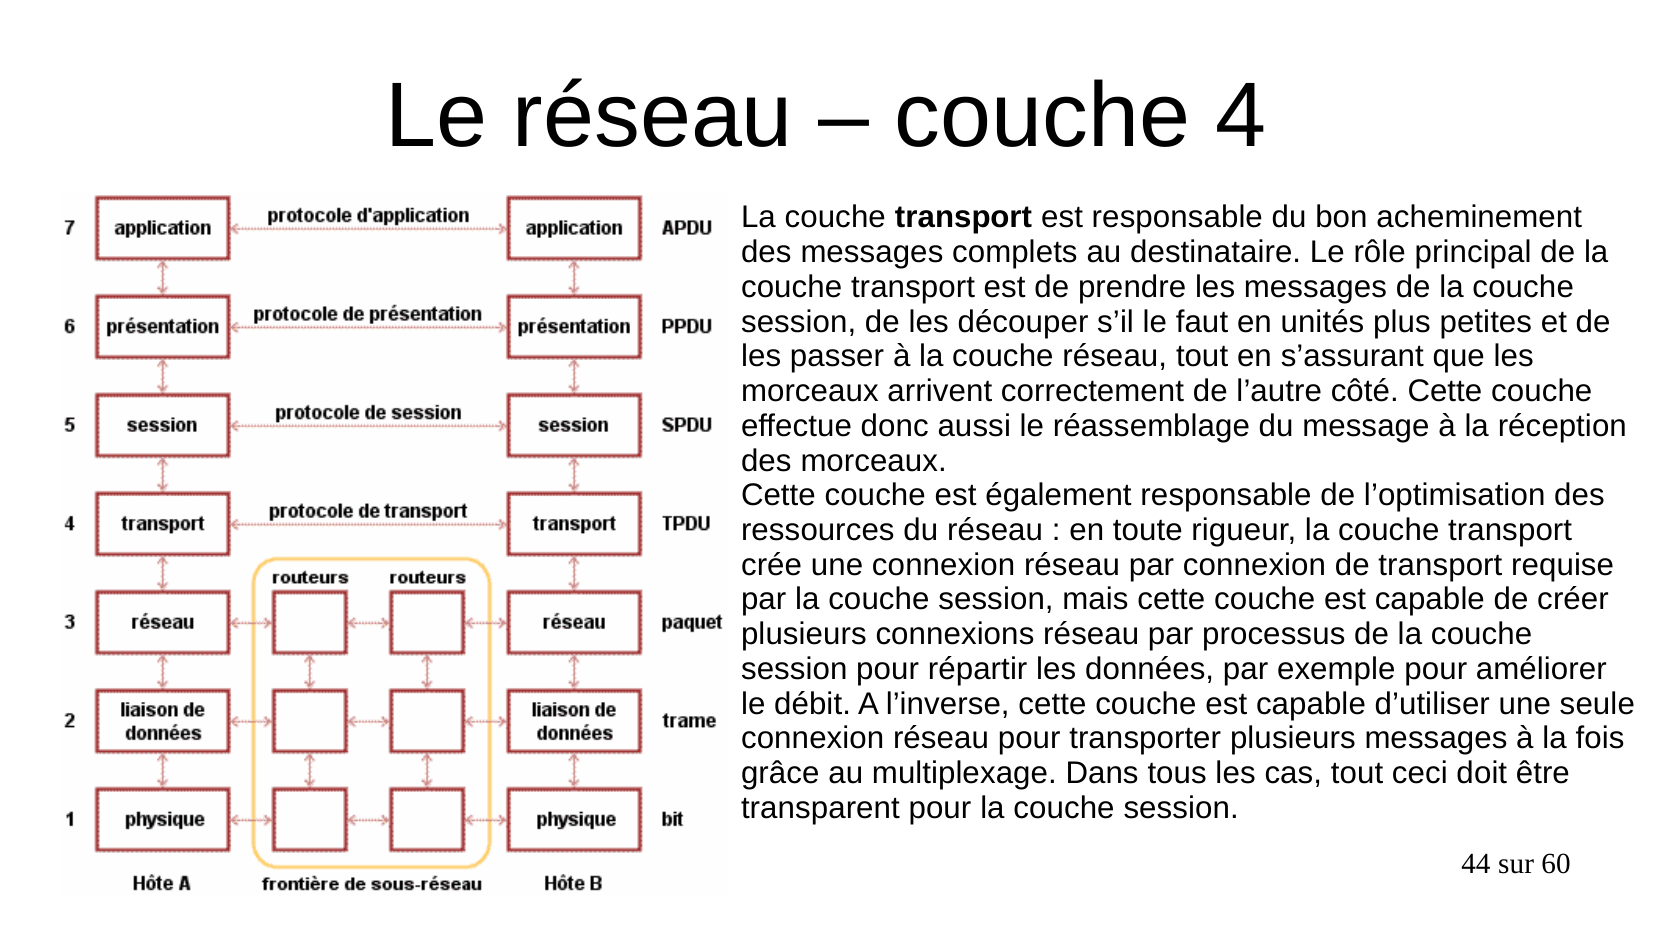

# Le réseau – couche 4
La couche transport est responsable du bon acheminement des messages complets au destinataire. Le rôle principal de la couche transport est de prendre les messages de la couche session, de les découper s’il le faut en unités plus petites et de les passer à la couche réseau, tout en s’assurant que les morceaux arrivent correctement de l’autre côté. Cette couche effectue donc aussi le réassemblage du message à la réception des morceaux.
Cette couche est également responsable de l’optimisation des ressources du réseau : en toute rigueur, la couche transport crée une connexion réseau par connexion de transport requise par la couche session, mais cette couche est capable de créer plusieurs connexions réseau par processus de la couche session pour répartir les données, par exemple pour améliorer le débit. A l’inverse, cette couche est capable d’utiliser une seule connexion réseau pour transporter plusieurs messages à la fois grâce au multiplexage. Dans tous les cas, tout ceci doit être transparent pour la couche session.
44